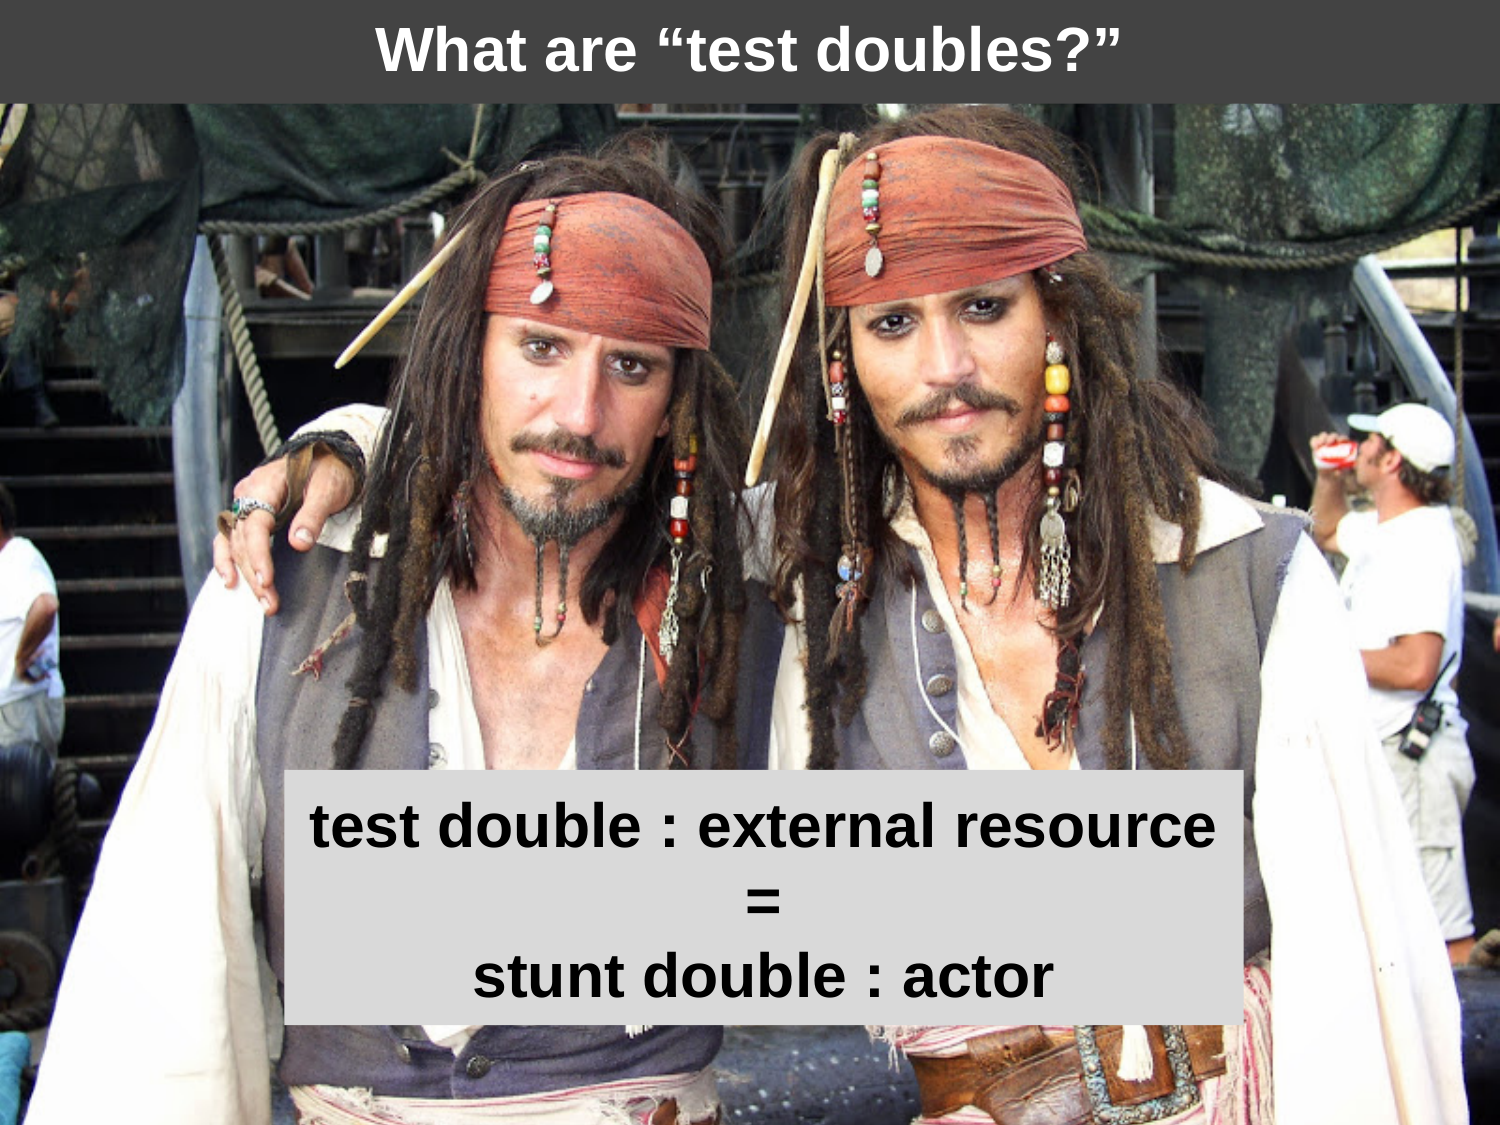

What are “test doubles?”
test double : external resource
=
stunt double : actor